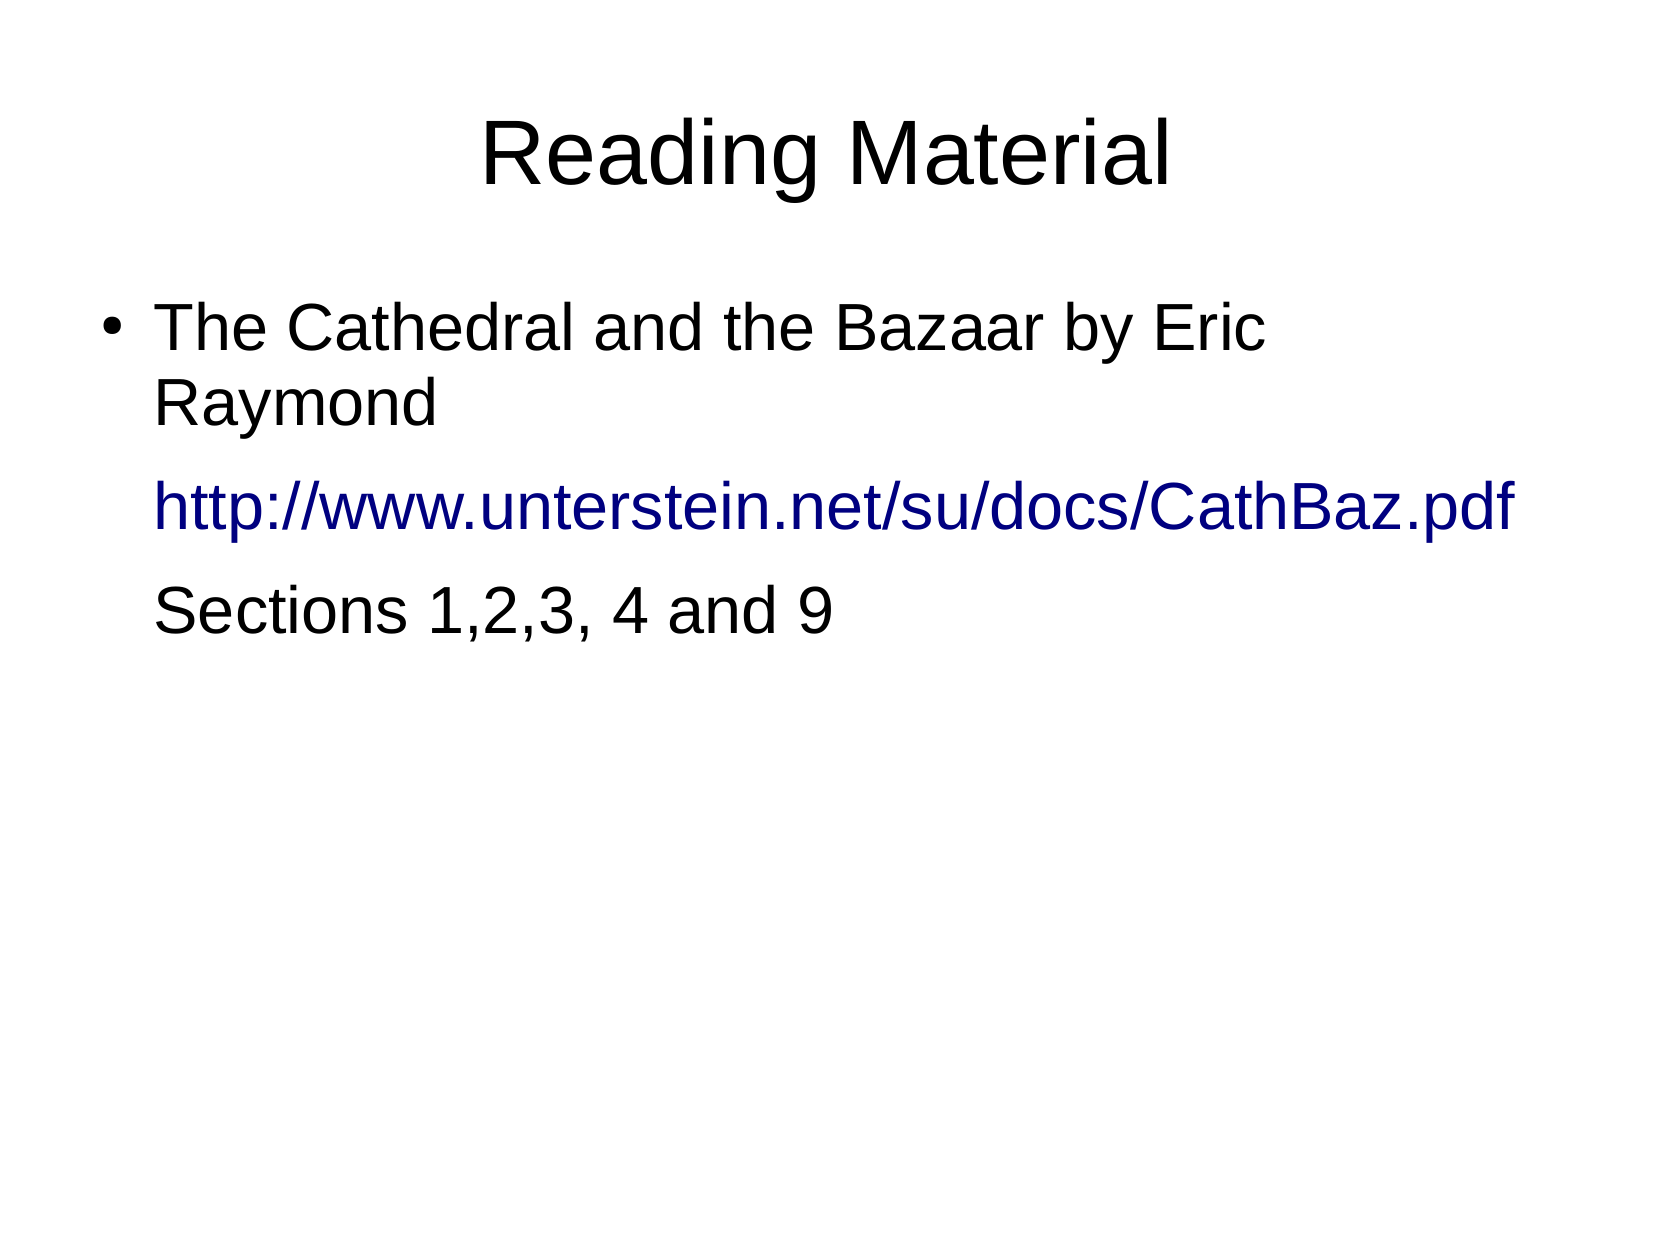

# Reading Material
The Cathedral and the Bazaar by Eric Raymond
http://www.unterstein.net/su/docs/CathBaz.pdf
Sections 1,2,3, 4 and 9